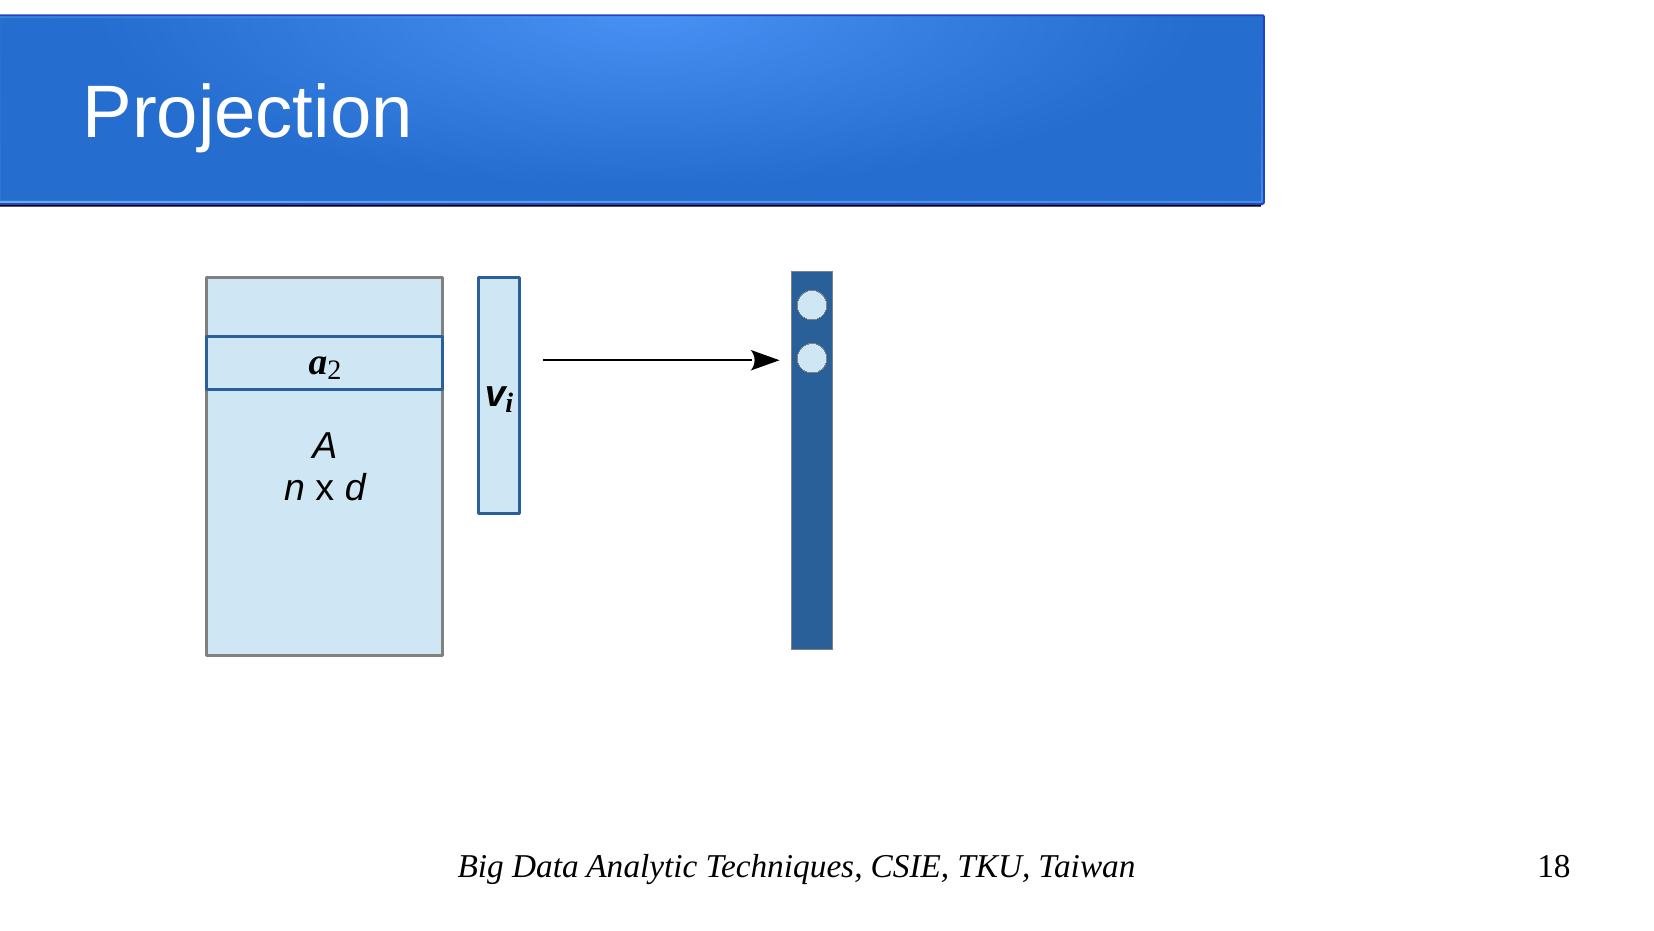

# Projection
A
n x d
vi
a2
Big Data Analytic Techniques, CSIE, TKU, Taiwan
18